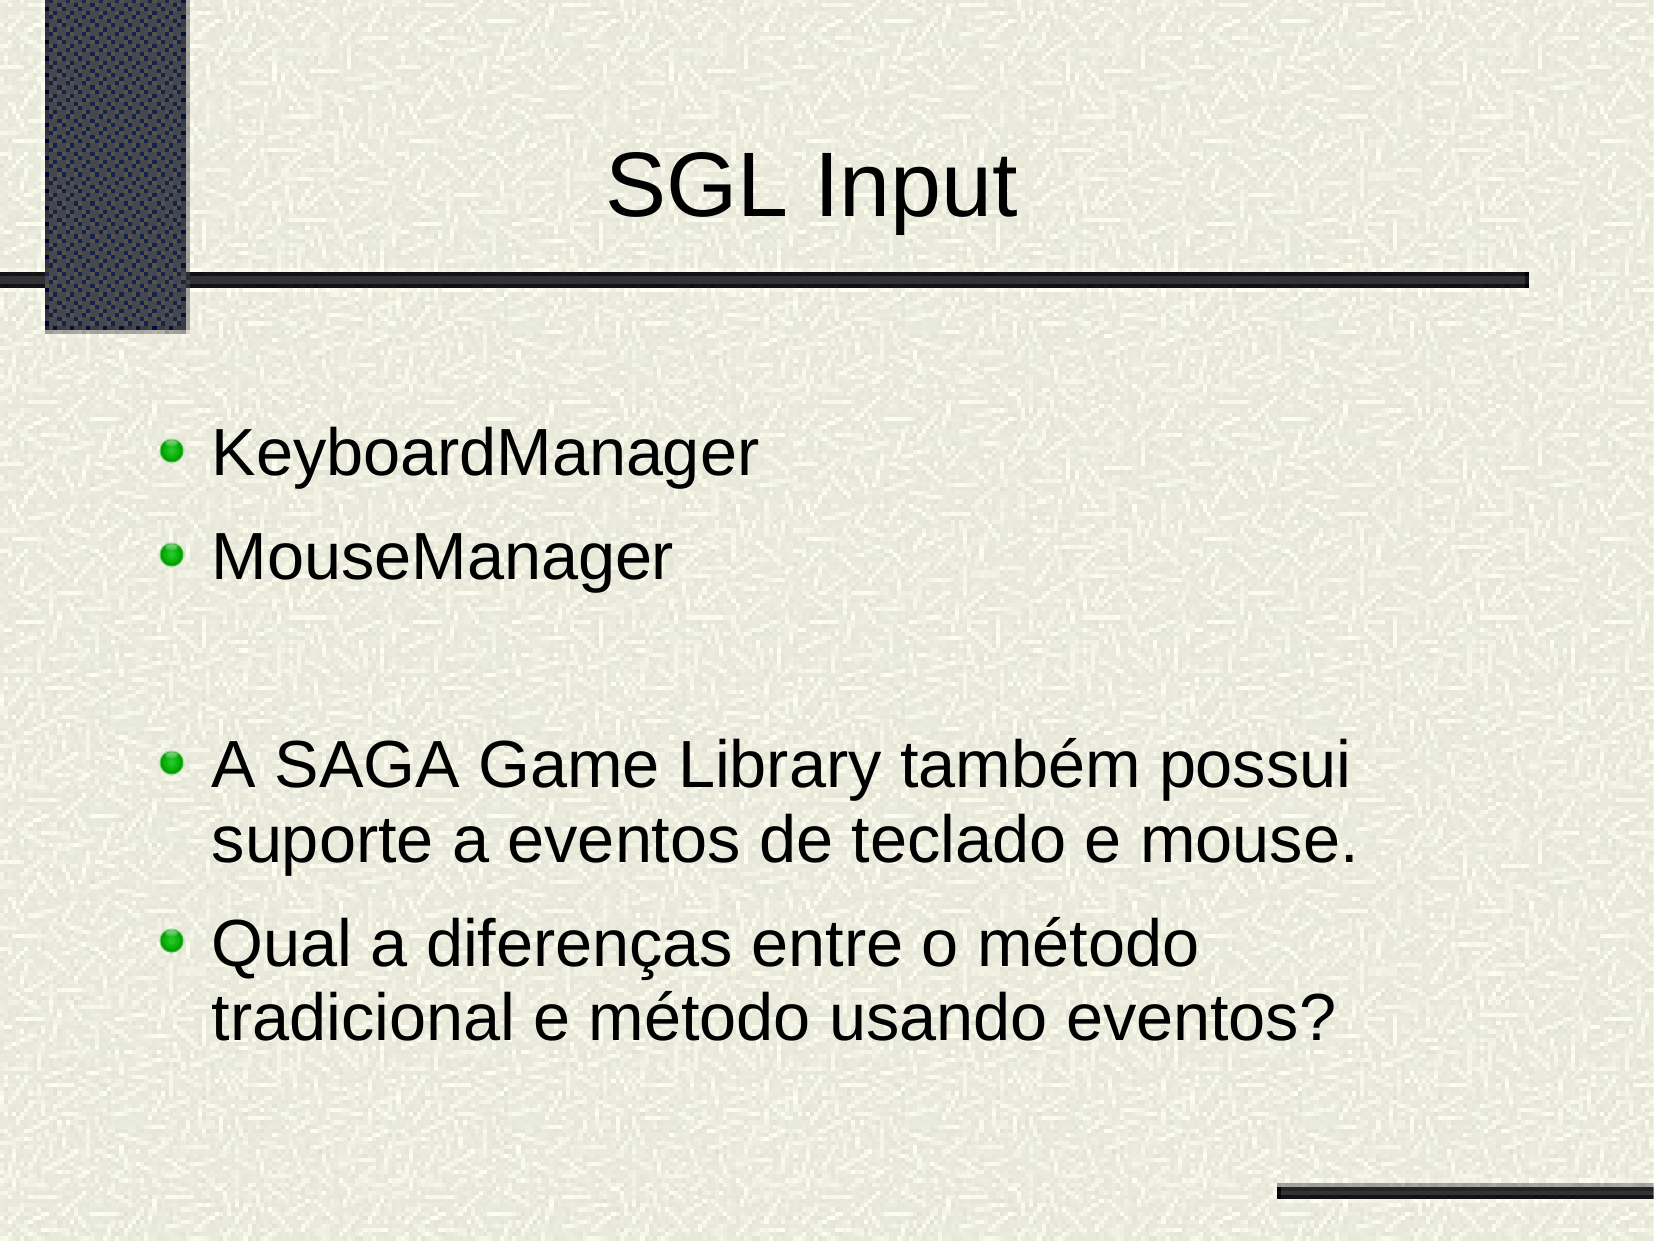

SGL Input
KeyboardManager
MouseManager
A SAGA Game Library também possui suporte a eventos de teclado e mouse.
Qual a diferenças entre o método tradicional e método usando eventos?